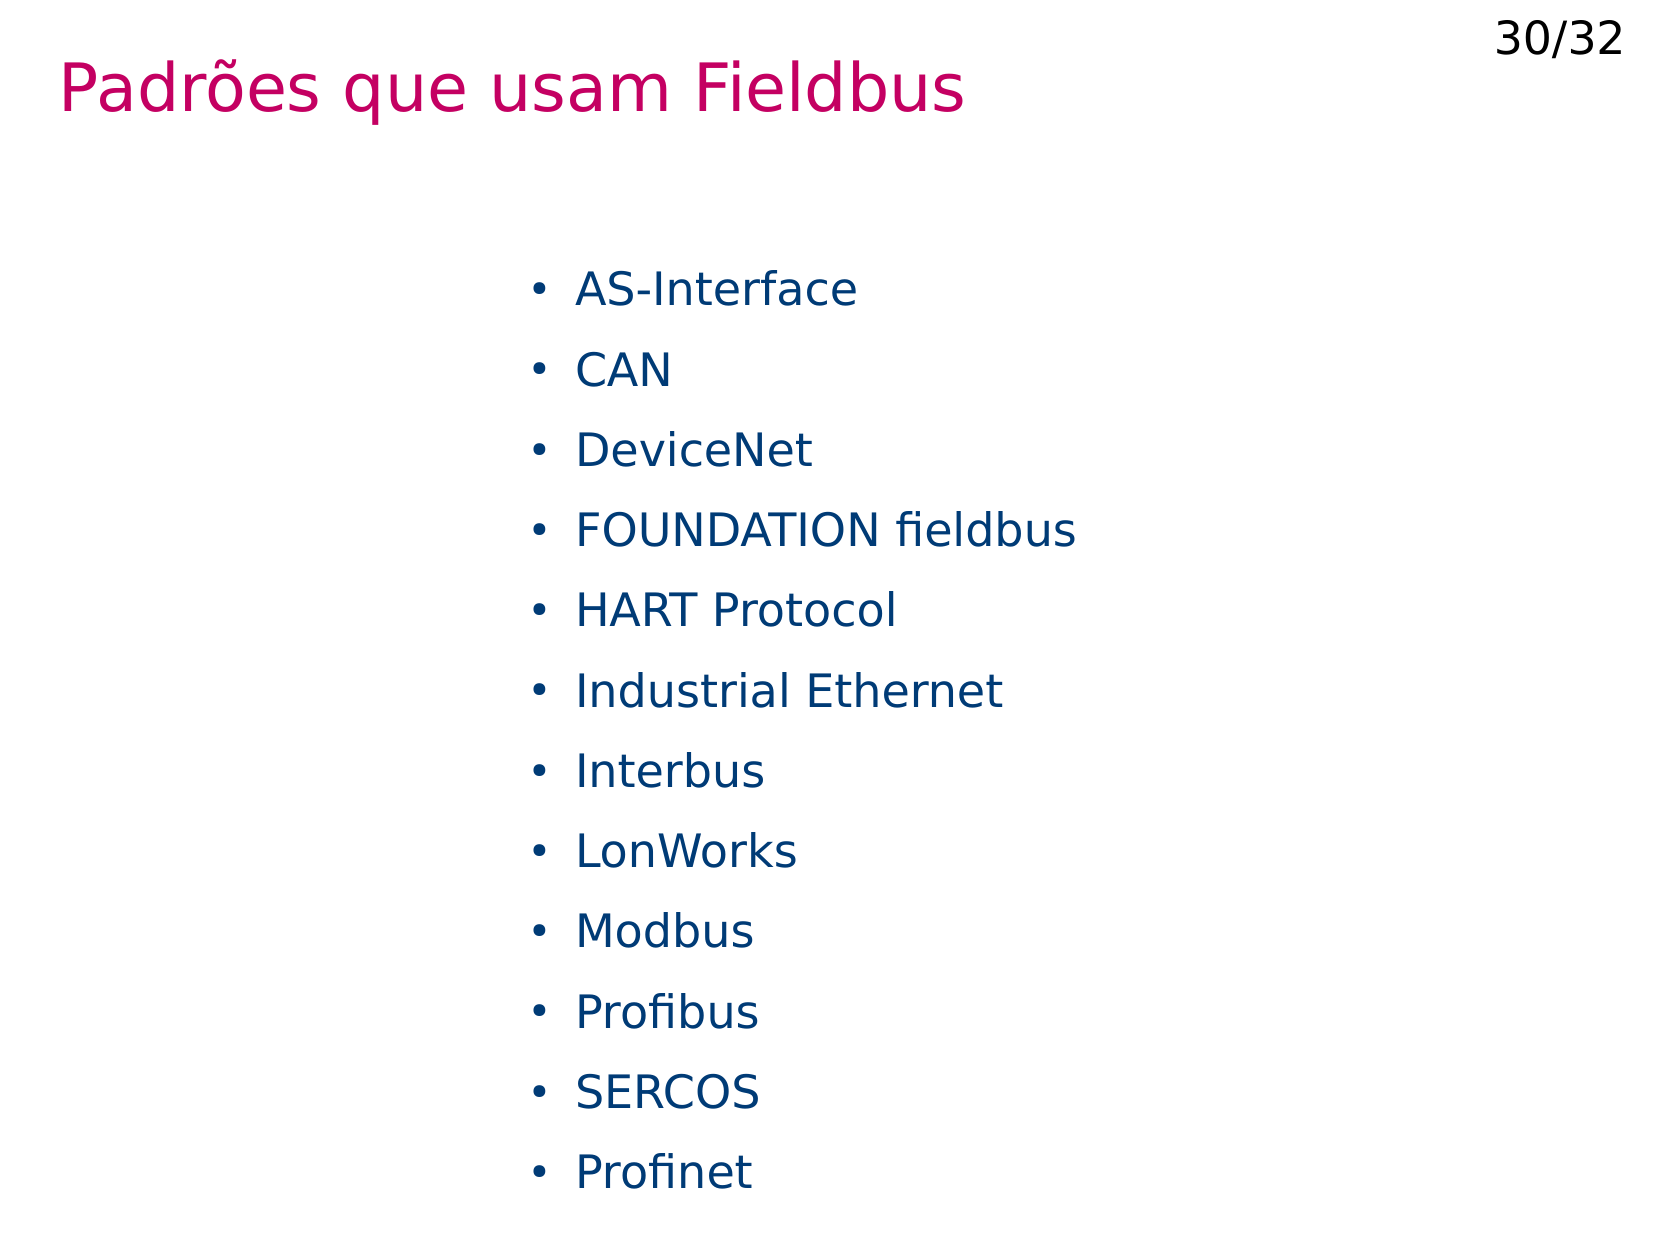

30
# Padrões que usam Fieldbus
AS-Interface
CAN
DeviceNet
FOUNDATION fieldbus
HART Protocol
Industrial Ethernet
Interbus
LonWorks
Modbus
Profibus
SERCOS
Profinet